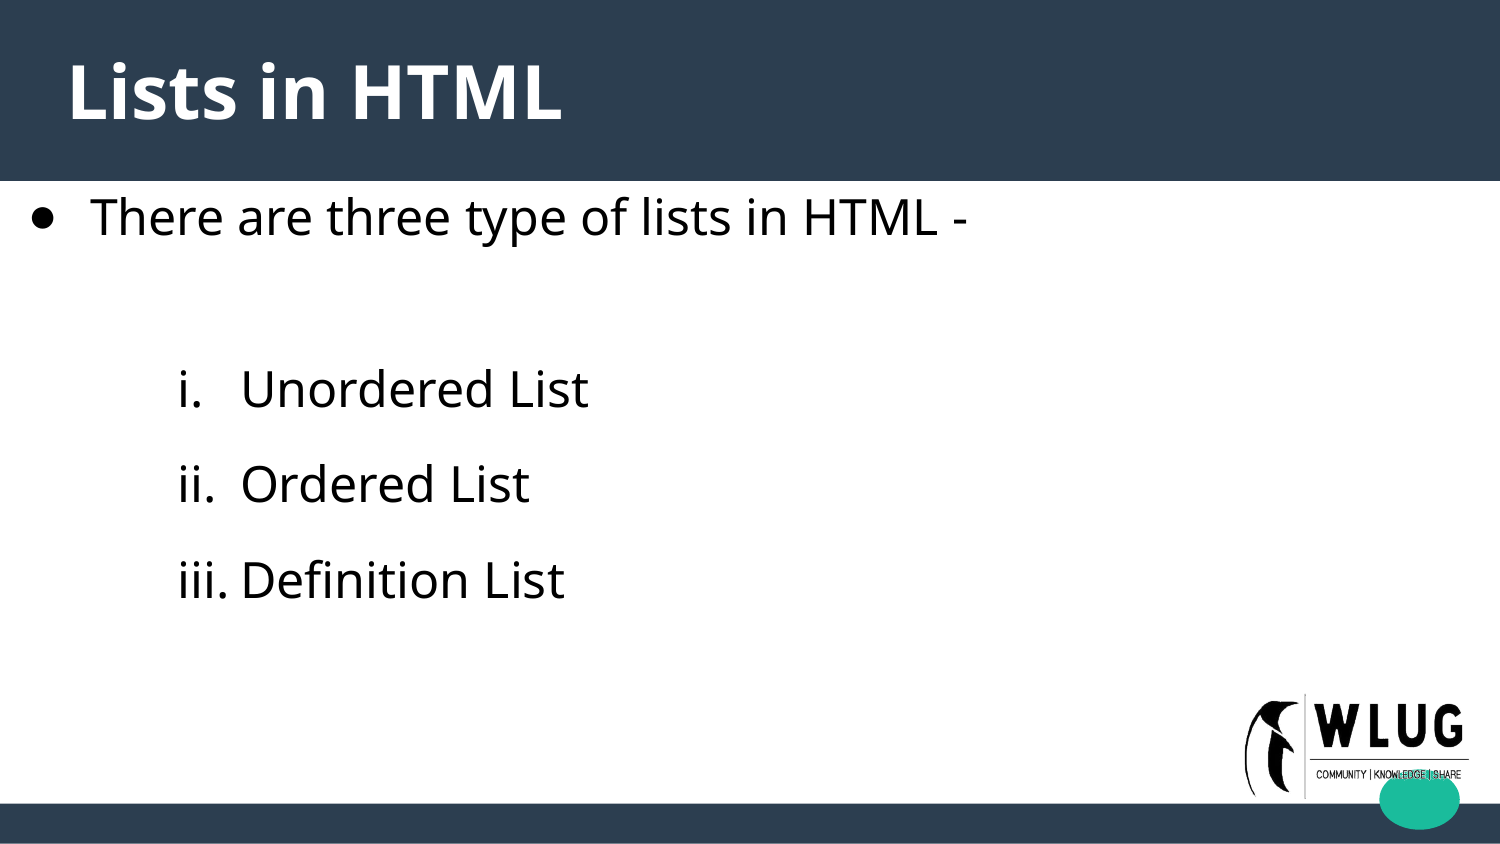

# Lists in HTML
There are three type of lists in HTML -
Unordered List
Ordered List
Definition List